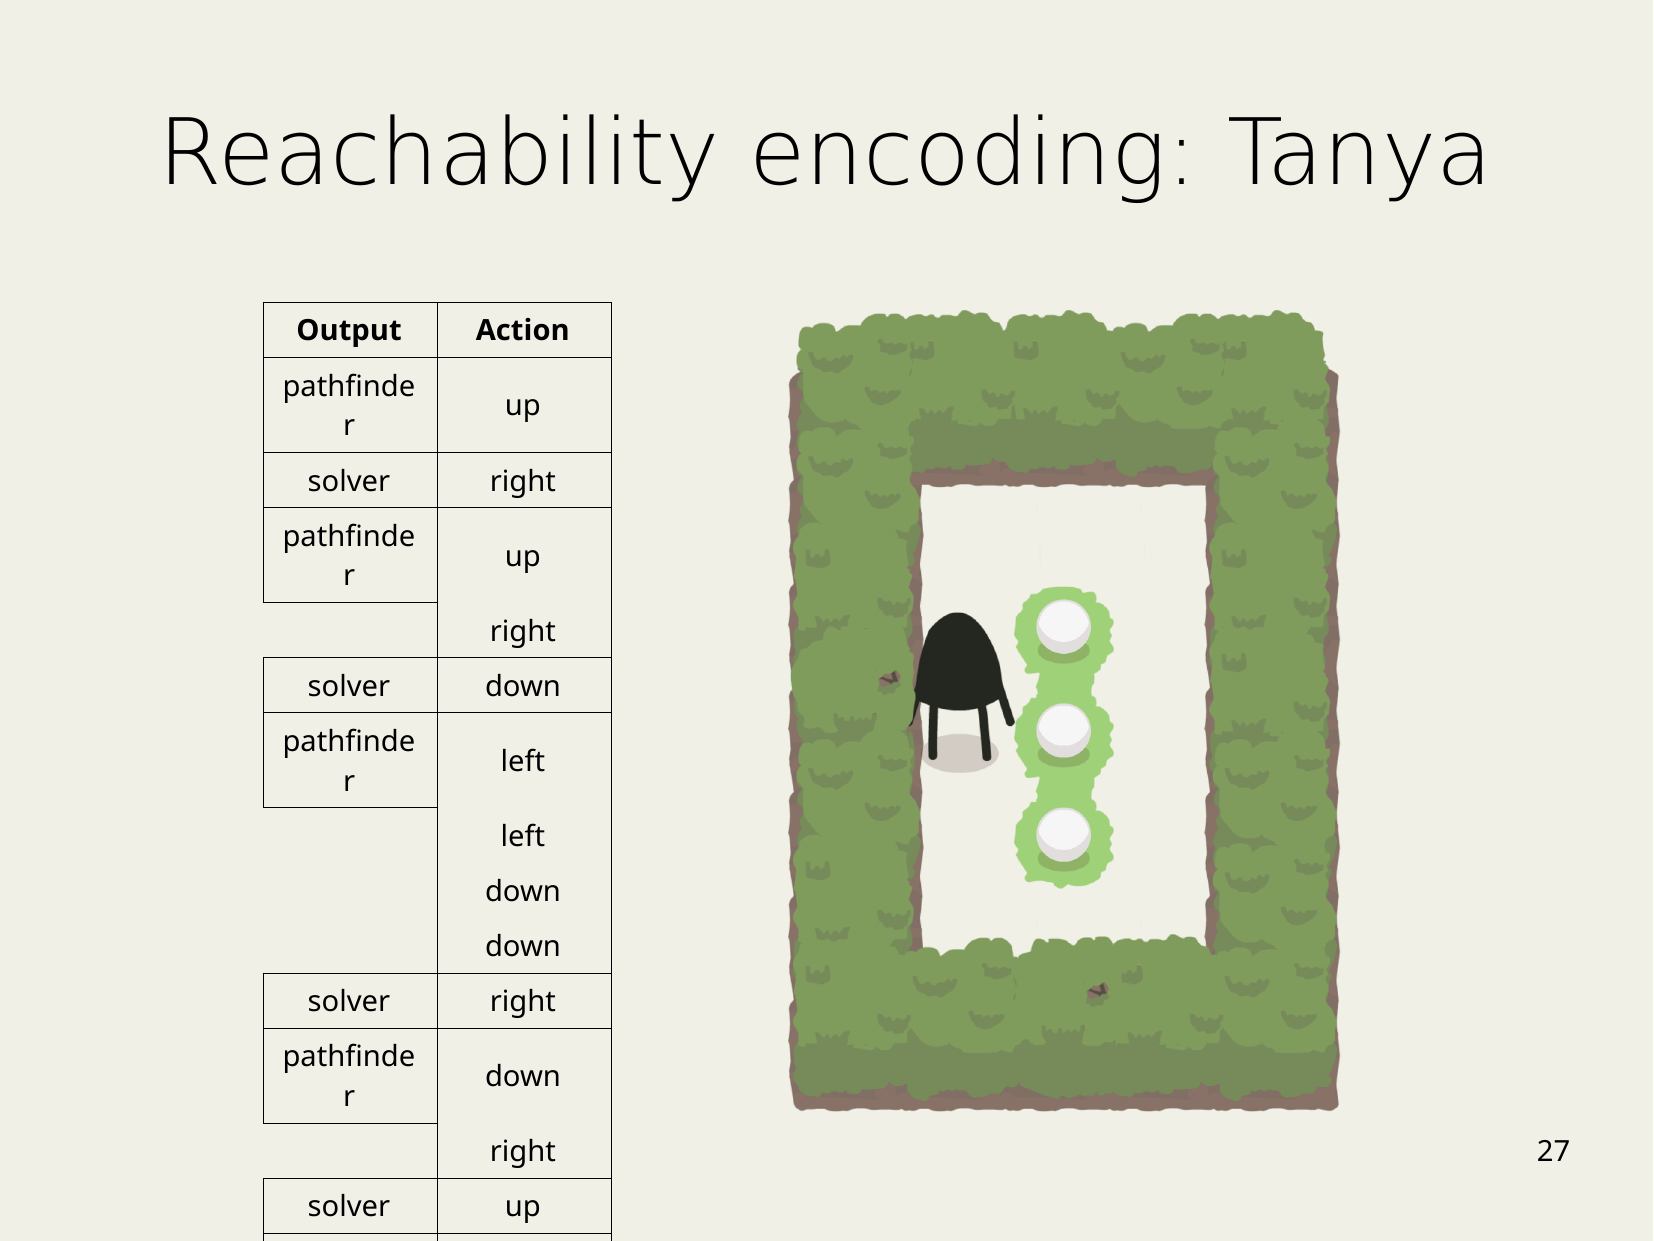

# Reachability encoding: Tanya
| Output | Action |
| --- | --- |
| pathfinder | up |
| solver | right |
| pathfinder | up |
| | right |
| solver | down |
| pathfinder | left |
| | left |
| | down |
| | down |
| solver | right |
| pathfinder | down |
| | right |
| solver | up |
| pathfinder | left |
| | left |
| | up |
| solver | right |
27